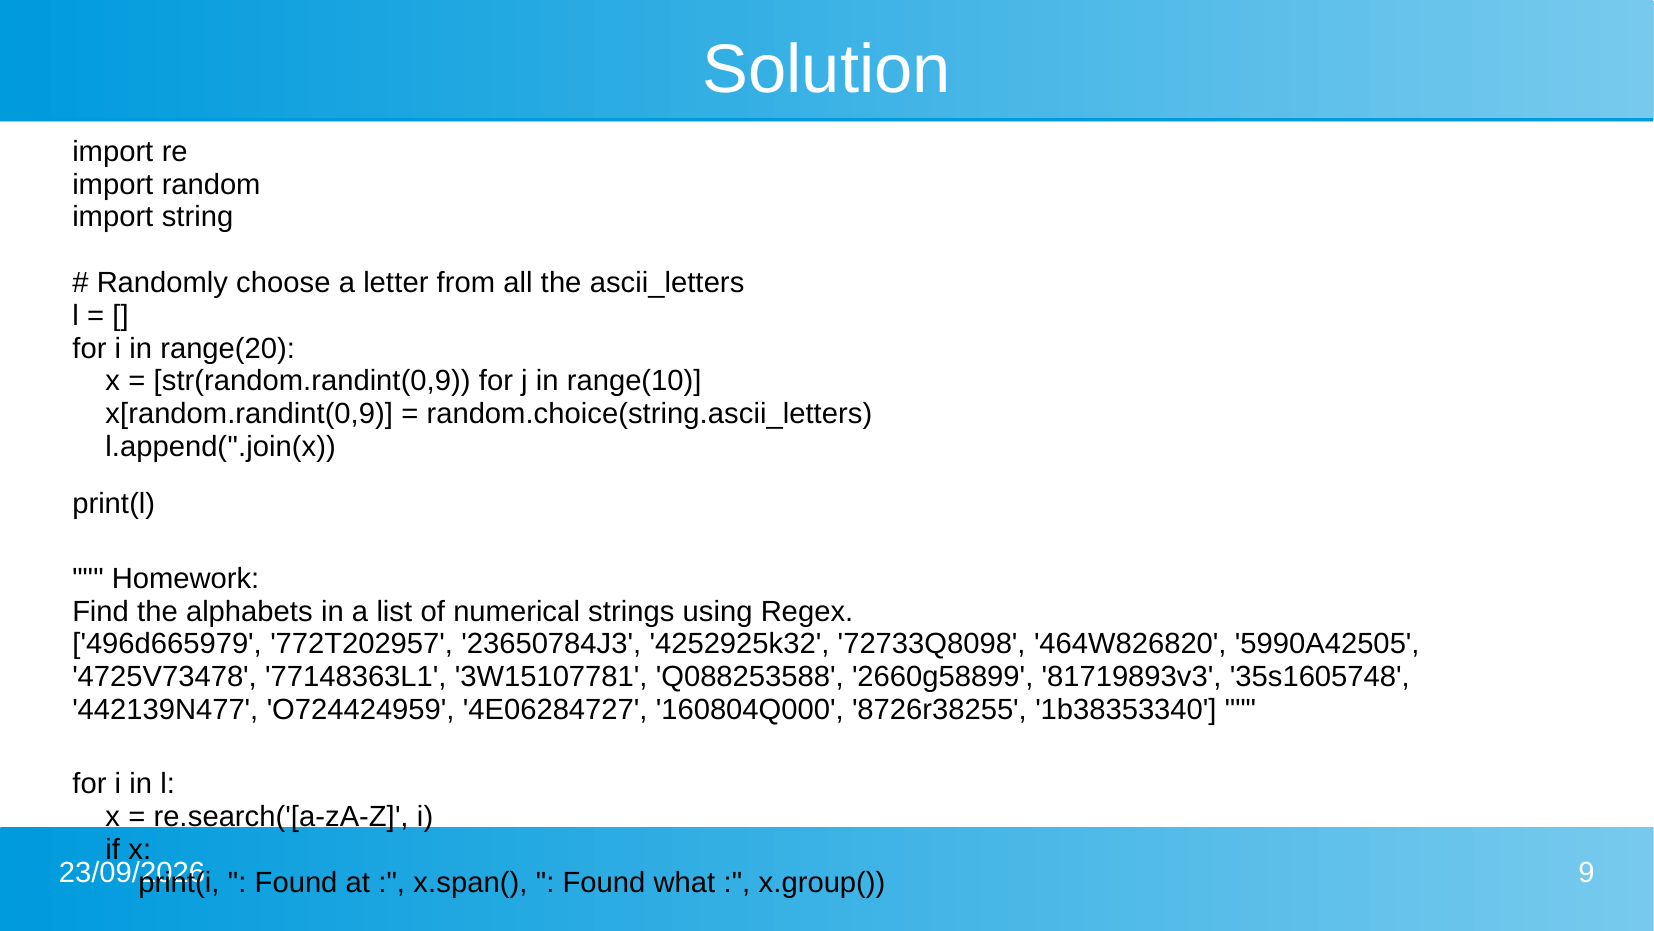

# Solution
import re
import random
import string
# Randomly choose a letter from all the ascii_letters
l = []
for i in range(20):
 x = [str(random.randint(0,9)) for j in range(10)]
 x[random.randint(0,9)] = random.choice(string.ascii_letters)
 l.append(''.join(x))
print(l)
""" Homework:
Find the alphabets in a list of numerical strings using Regex.
['496d665979', '772T202957', '23650784J3', '4252925k32', '72733Q8098', '464W826820', '5990A42505', '4725V73478', '77148363L1', '3W15107781', 'Q088253588', '2660g58899', '81719893v3', '35s1605748', '442139N477', 'O724424959', '4E06284727', '160804Q000', '8726r38255', '1b38353340'] """
for i in l:
 x = re.search('[a-zA-Z]', i)
 if x:
 print(i, ": Found at :", x.span(), ": Found what :", x.group())
9